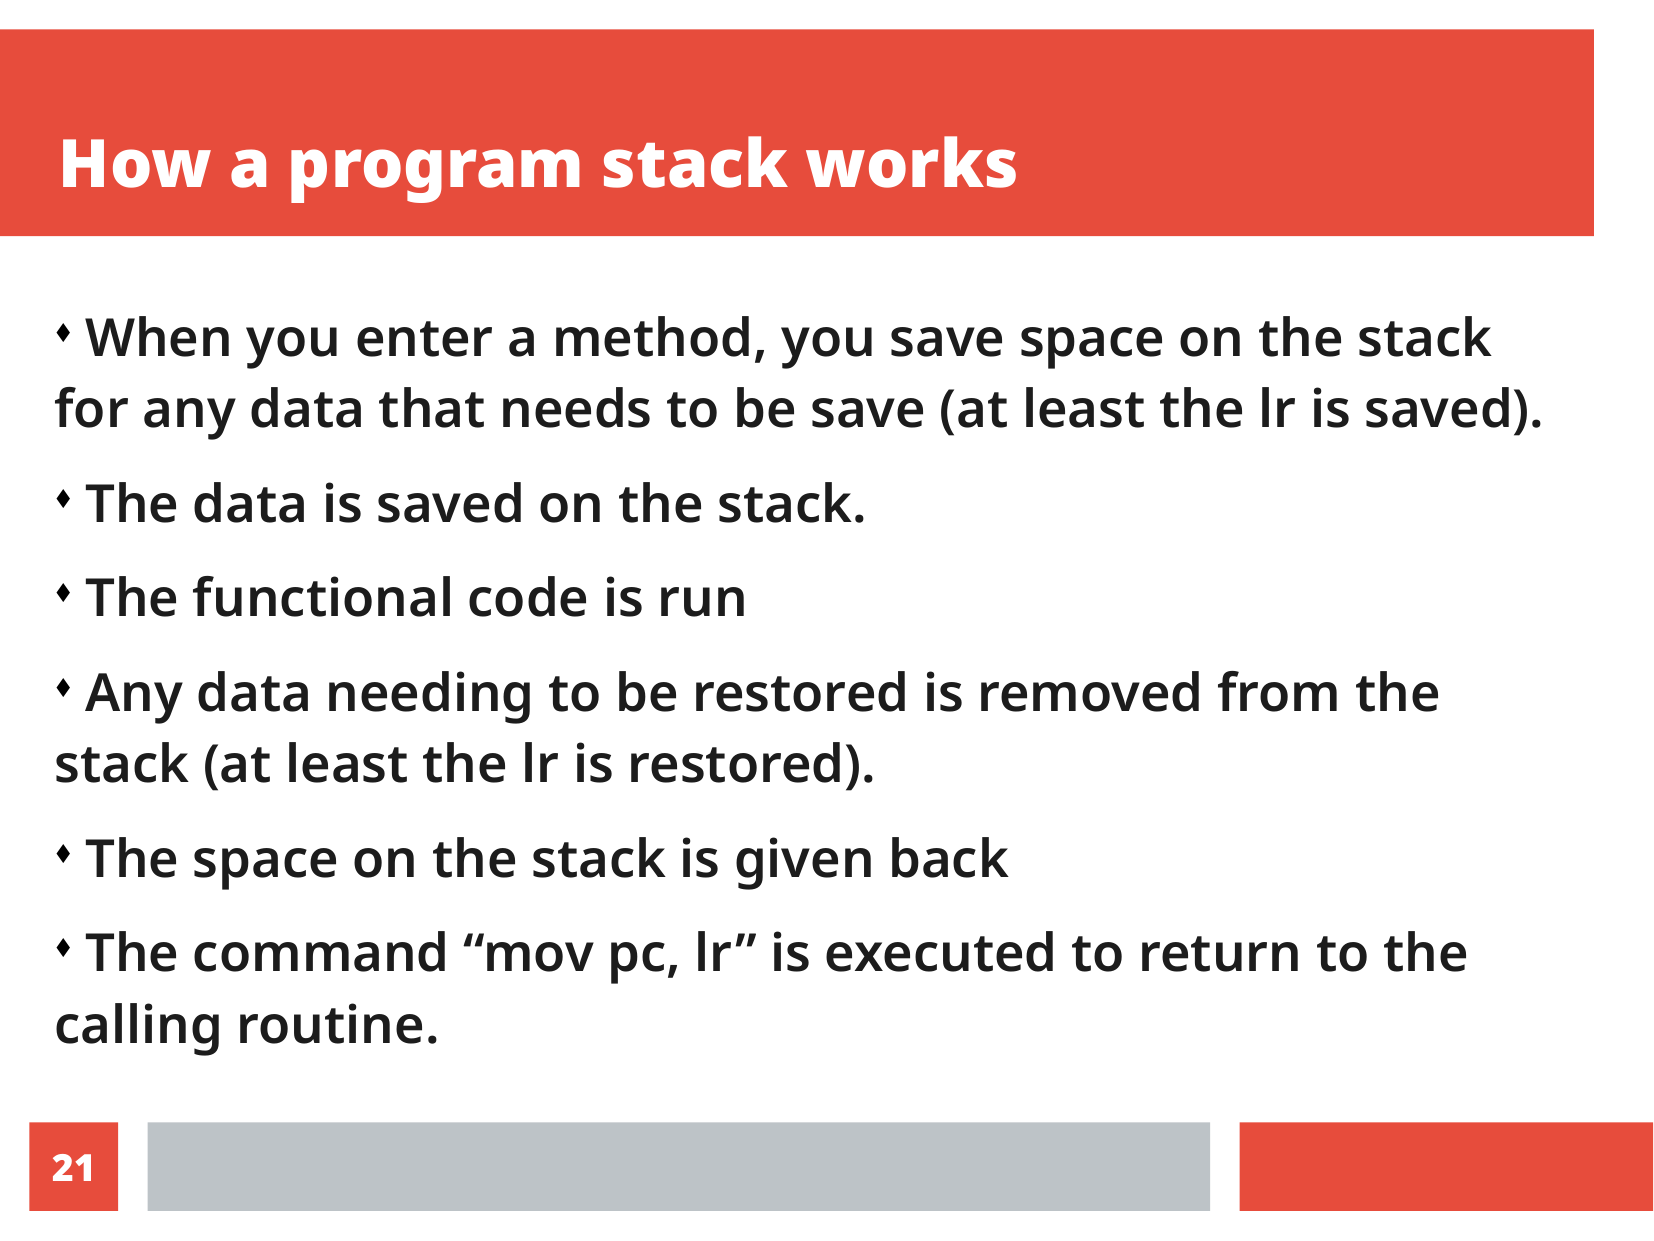

# How a program stack works
 When you enter a method, you save space on the stack for any data that needs to be save (at least the lr is saved).
 The data is saved on the stack.
 The functional code is run
 Any data needing to be restored is removed from the stack (at least the lr is restored).
 The space on the stack is given back
 The command “mov pc, lr” is executed to return to the calling routine.
21